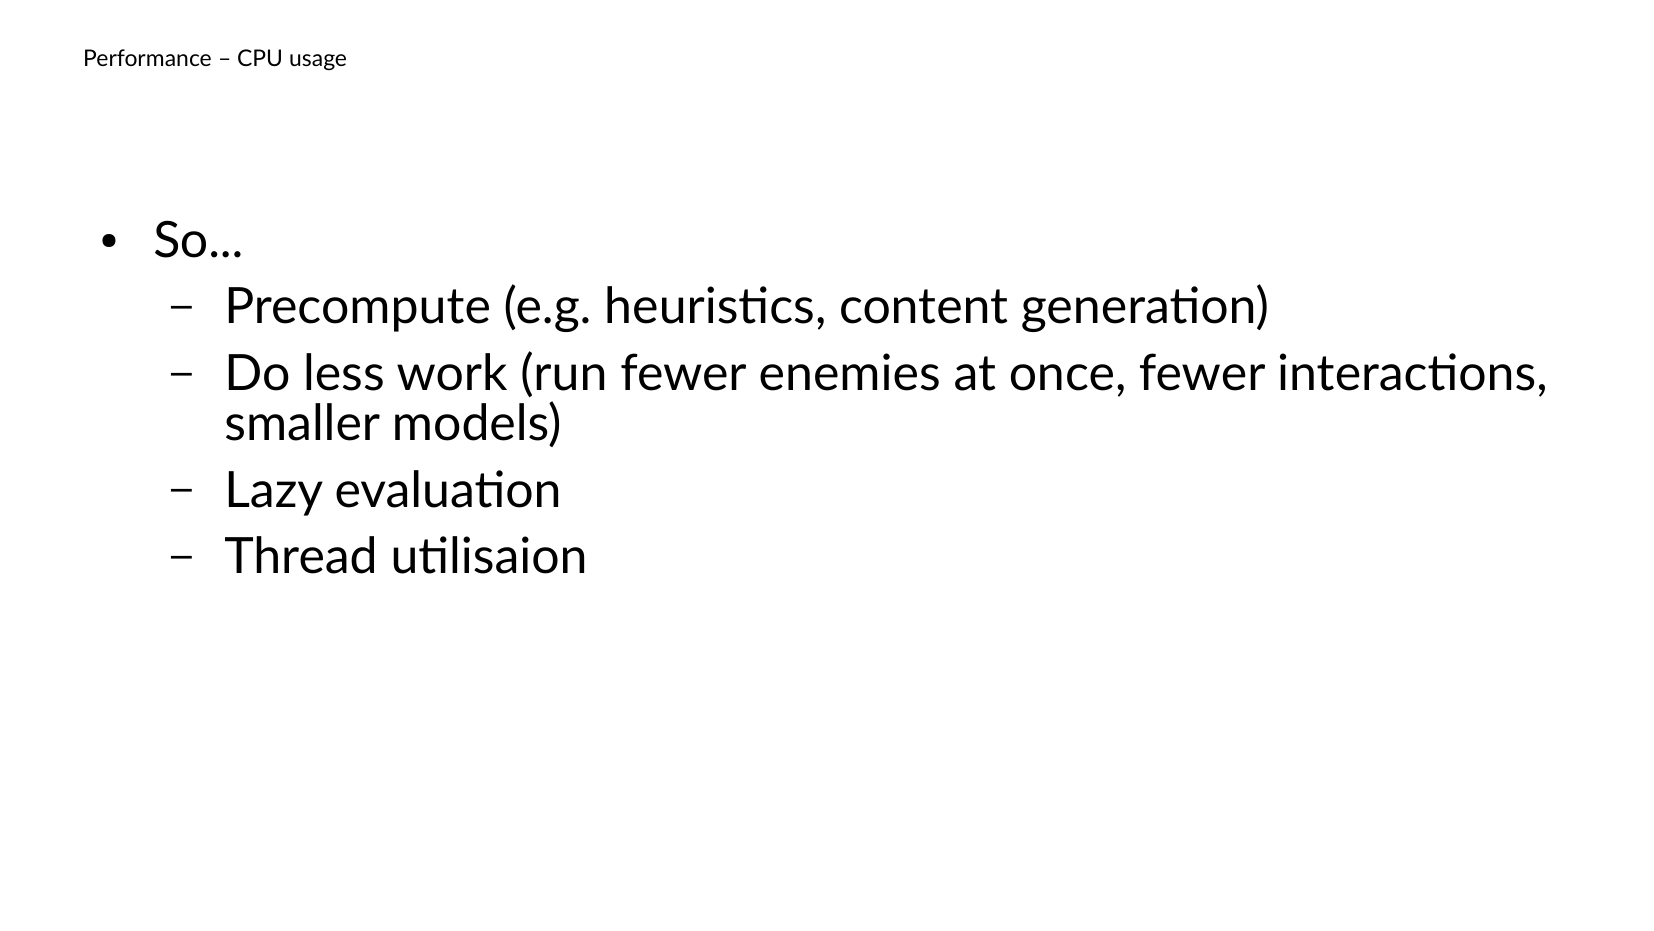

# Performance – CPU usage
So...
Precompute (e.g. heuristics, content generation)
Do less work (run fewer enemies at once, fewer interactions, smaller models)
Lazy evaluation
Thread utilisaion